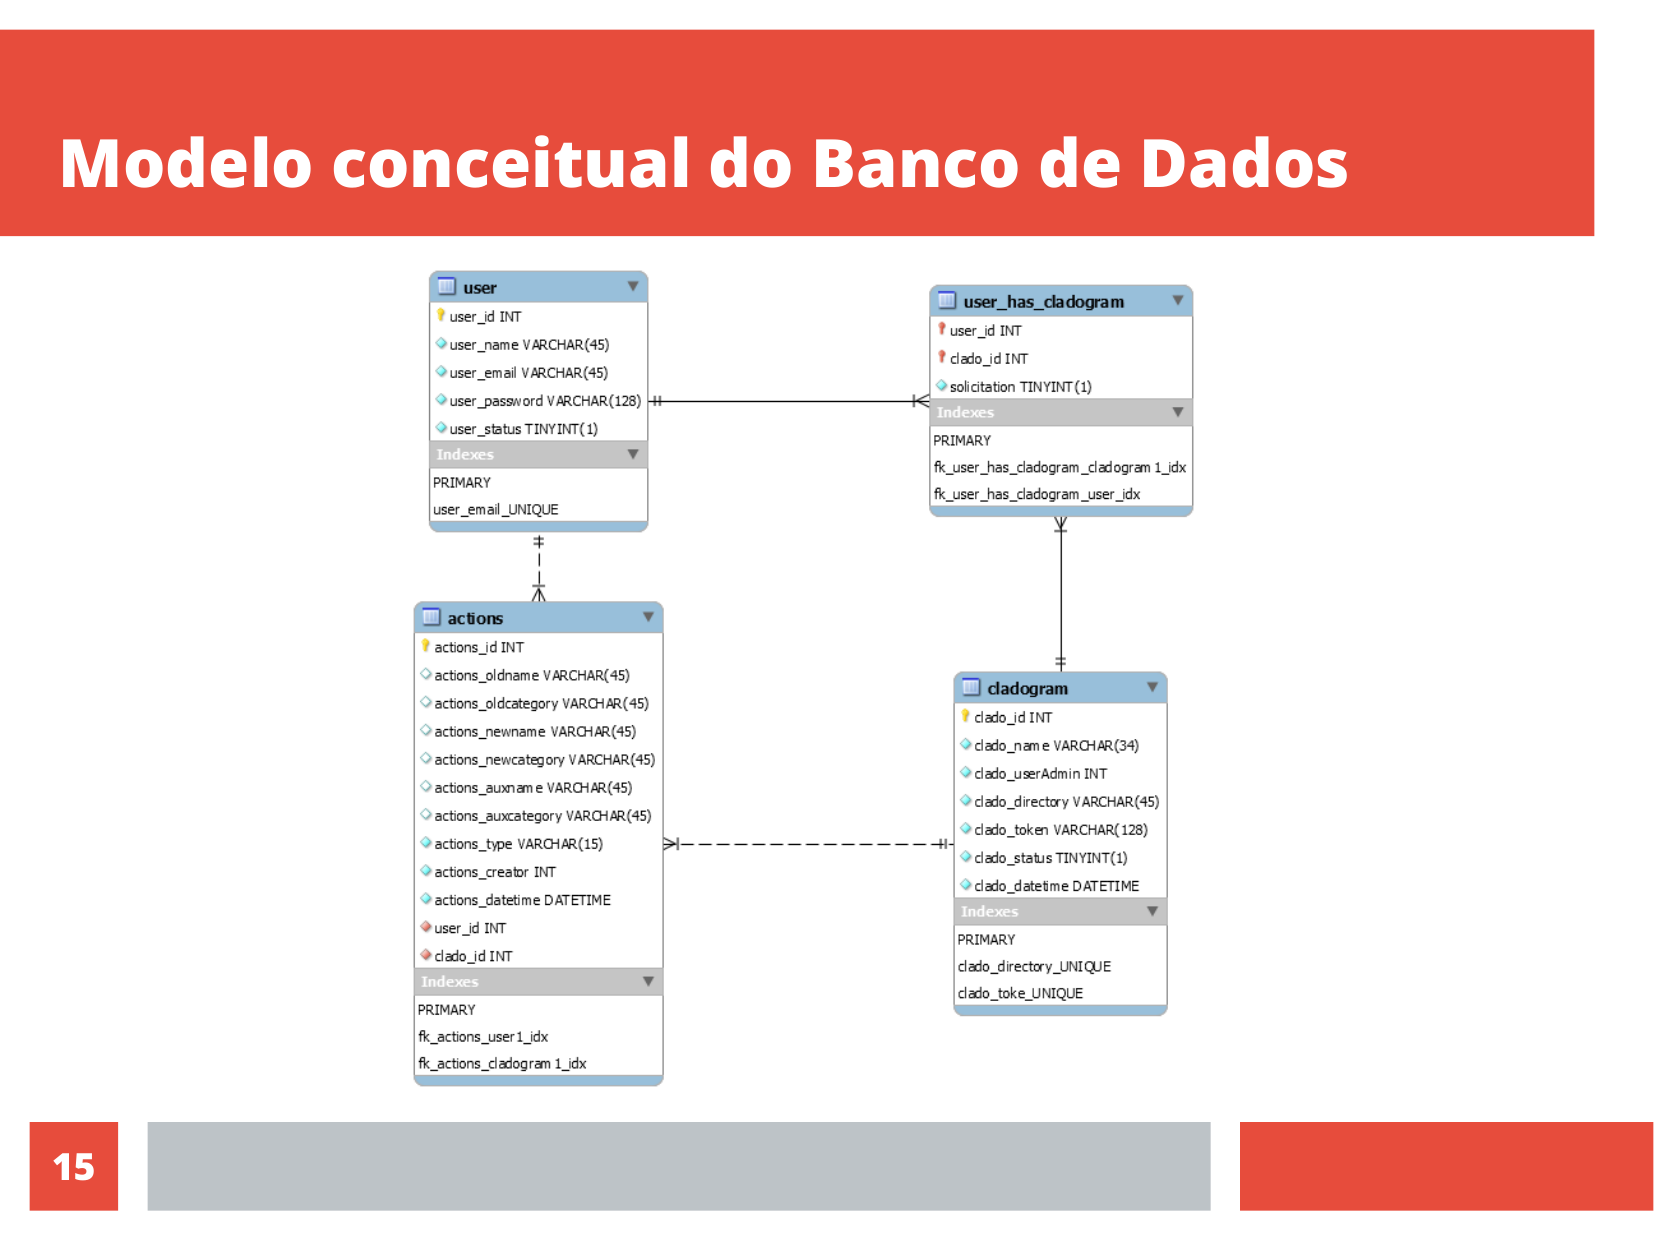

# Modelo conceitual do Banco de Dados
15